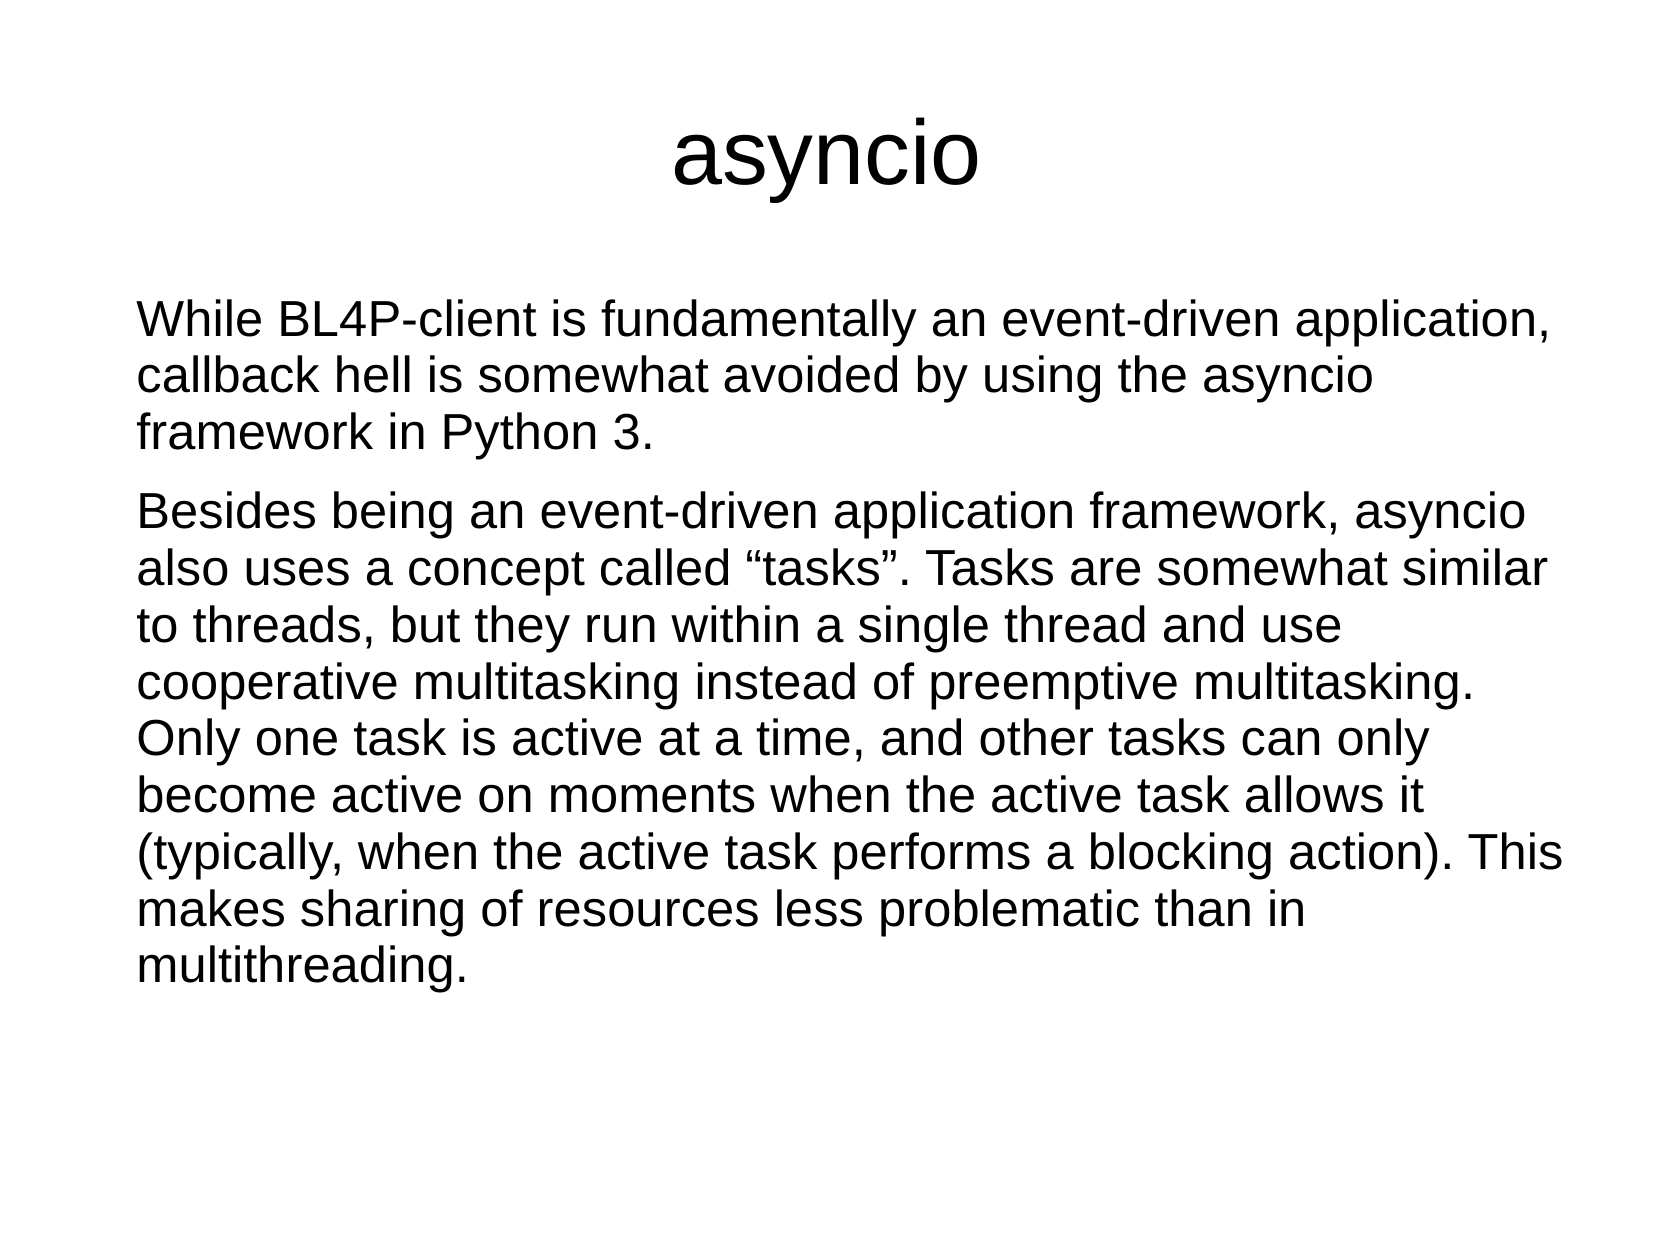

# asyncio
While BL4P-client is fundamentally an event-driven application, callback hell is somewhat avoided by using the asyncio framework in Python 3.
Besides being an event-driven application framework, asyncio also uses a concept called “tasks”. Tasks are somewhat similar to threads, but they run within a single thread and use cooperative multitasking instead of preemptive multitasking. Only one task is active at a time, and other tasks can only become active on moments when the active task allows it (typically, when the active task performs a blocking action). This makes sharing of resources less problematic than in multithreading.